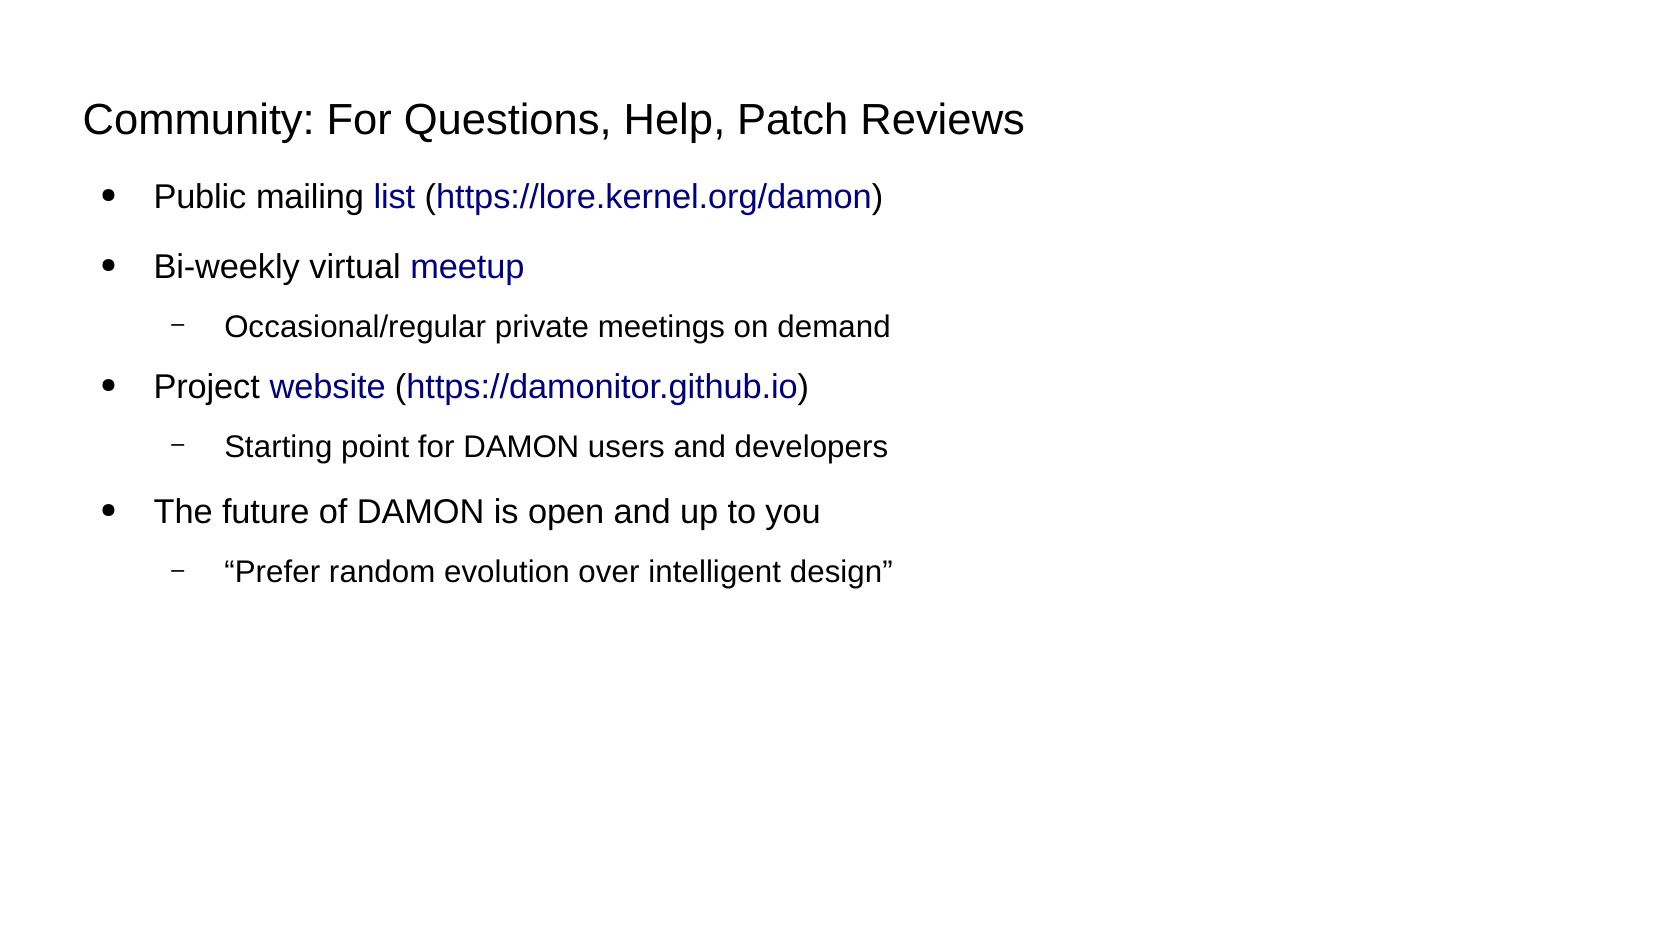

# Community: For Questions, Help, Patch Reviews
Public mailing list (https://lore.kernel.org/damon)
Bi-weekly virtual meetup
Occasional/regular private meetings on demand
Project website (https://damonitor.github.io)
Starting point for DAMON users and developers
The future of DAMON is open and up to you
“Prefer random evolution over intelligent design”